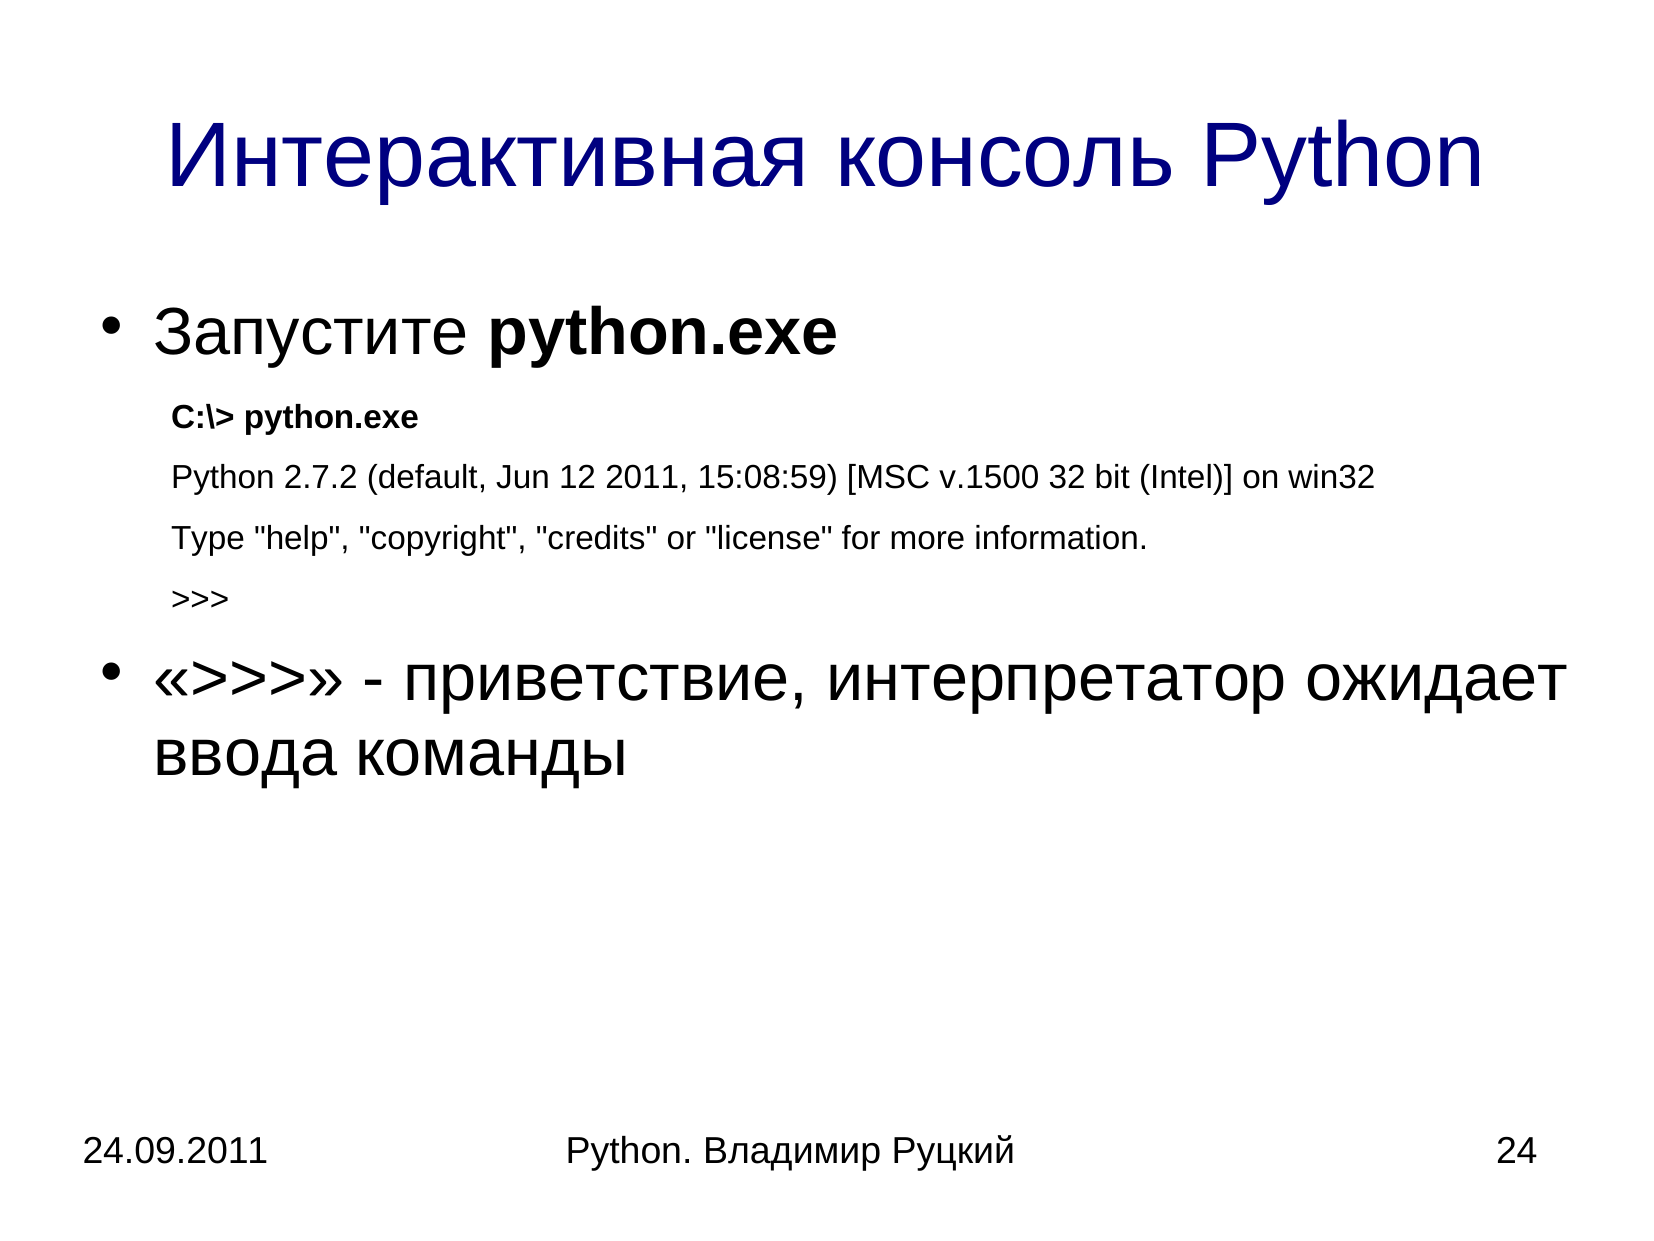

# Интерактивная консоль Python
Запустите python.exe
C:\> python.exe
Python 2.7.2 (default, Jun 12 2011, 15:08:59) [MSC v.1500 32 bit (Intel)] on win32
Type "help", "copyright", "credits" or "license" for more information.
>>>
«>>>» - приветствие, интерпретатор ожидает ввода команды
24.09.2011
Python. Владимир Руцкий
24